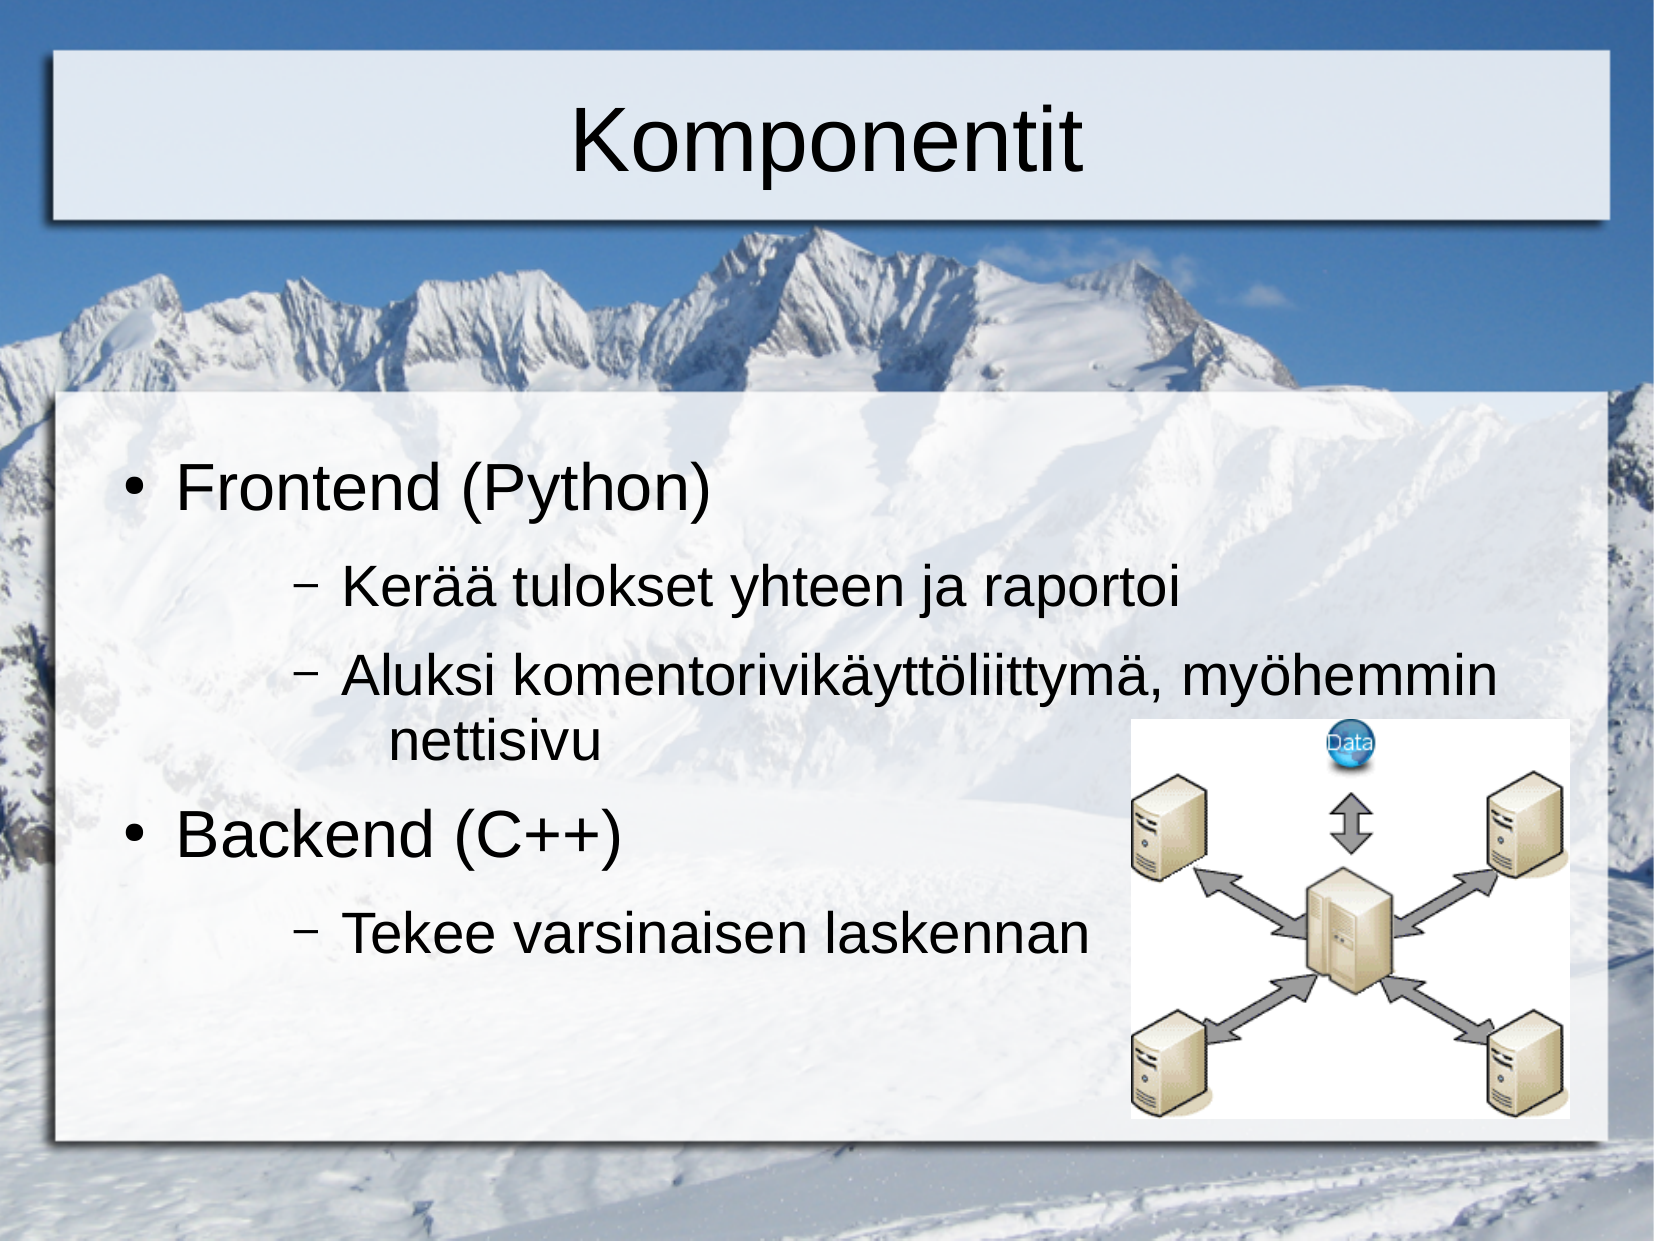

# Komponentit
Frontend (Python)
Kerää tulokset yhteen ja raportoi
Aluksi komentorivikäyttöliittymä, myöhemmin nettisivu
Backend (C++)
Tekee varsinaisen laskennan